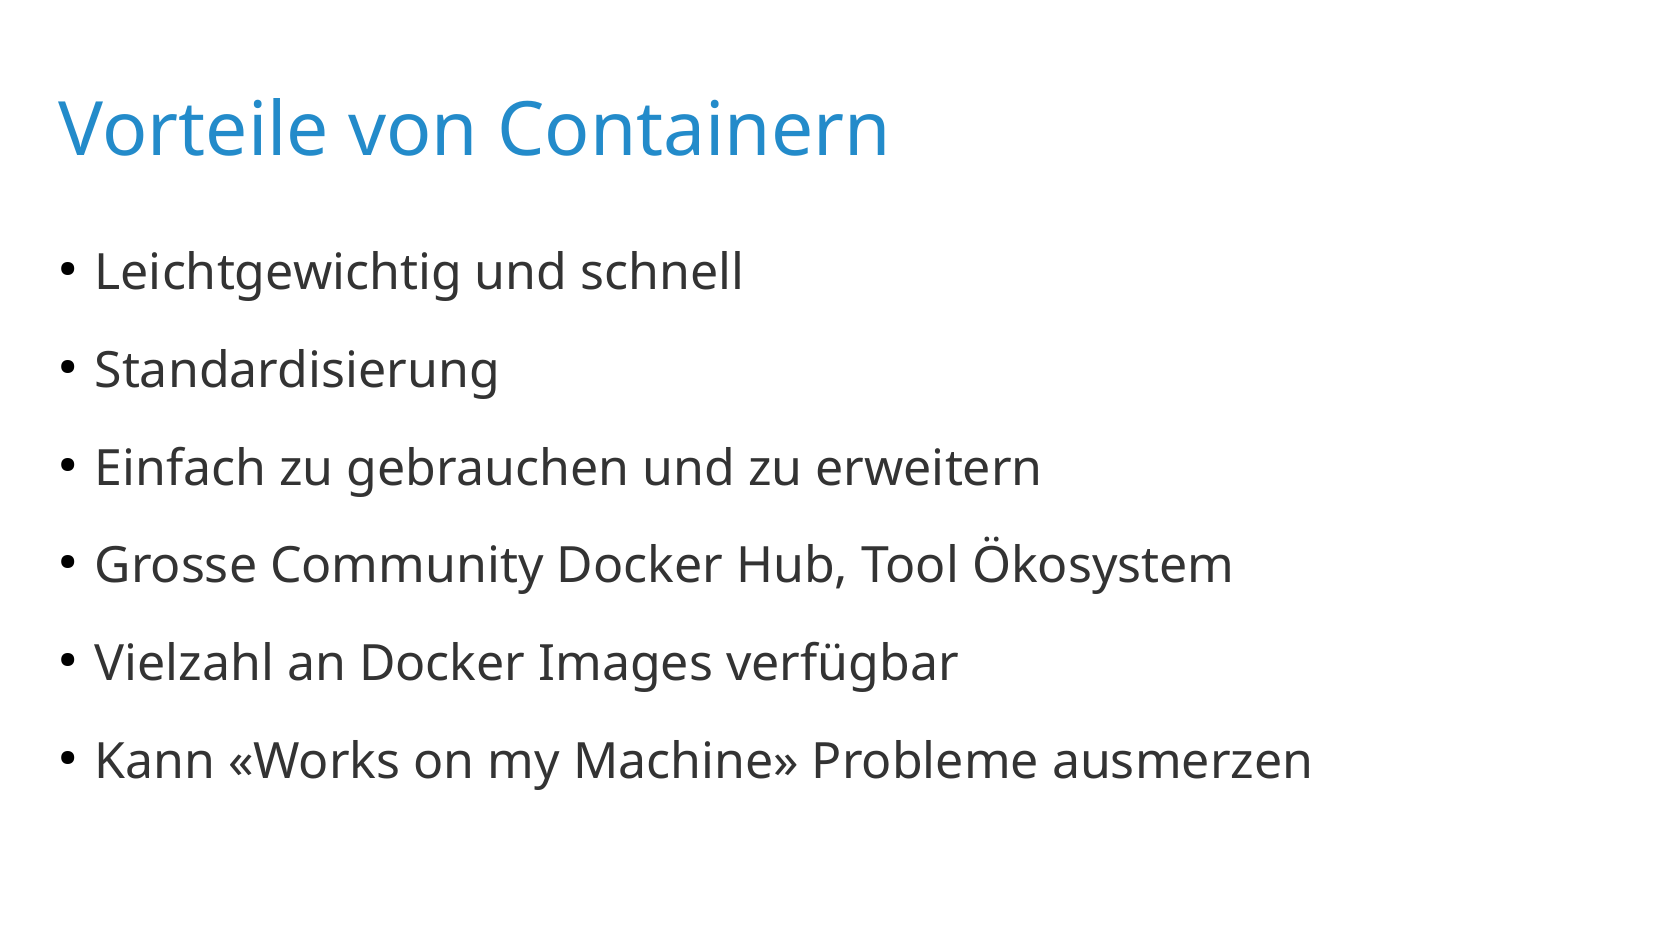

# Vorteile von Containern
Leichtgewichtig und schnell
Standardisierung
Einfach zu gebrauchen und zu erweitern
Grosse Community Docker Hub, Tool Ökosystem
Vielzahl an Docker Images verfügbar
Kann «Works on my Machine» Probleme ausmerzen